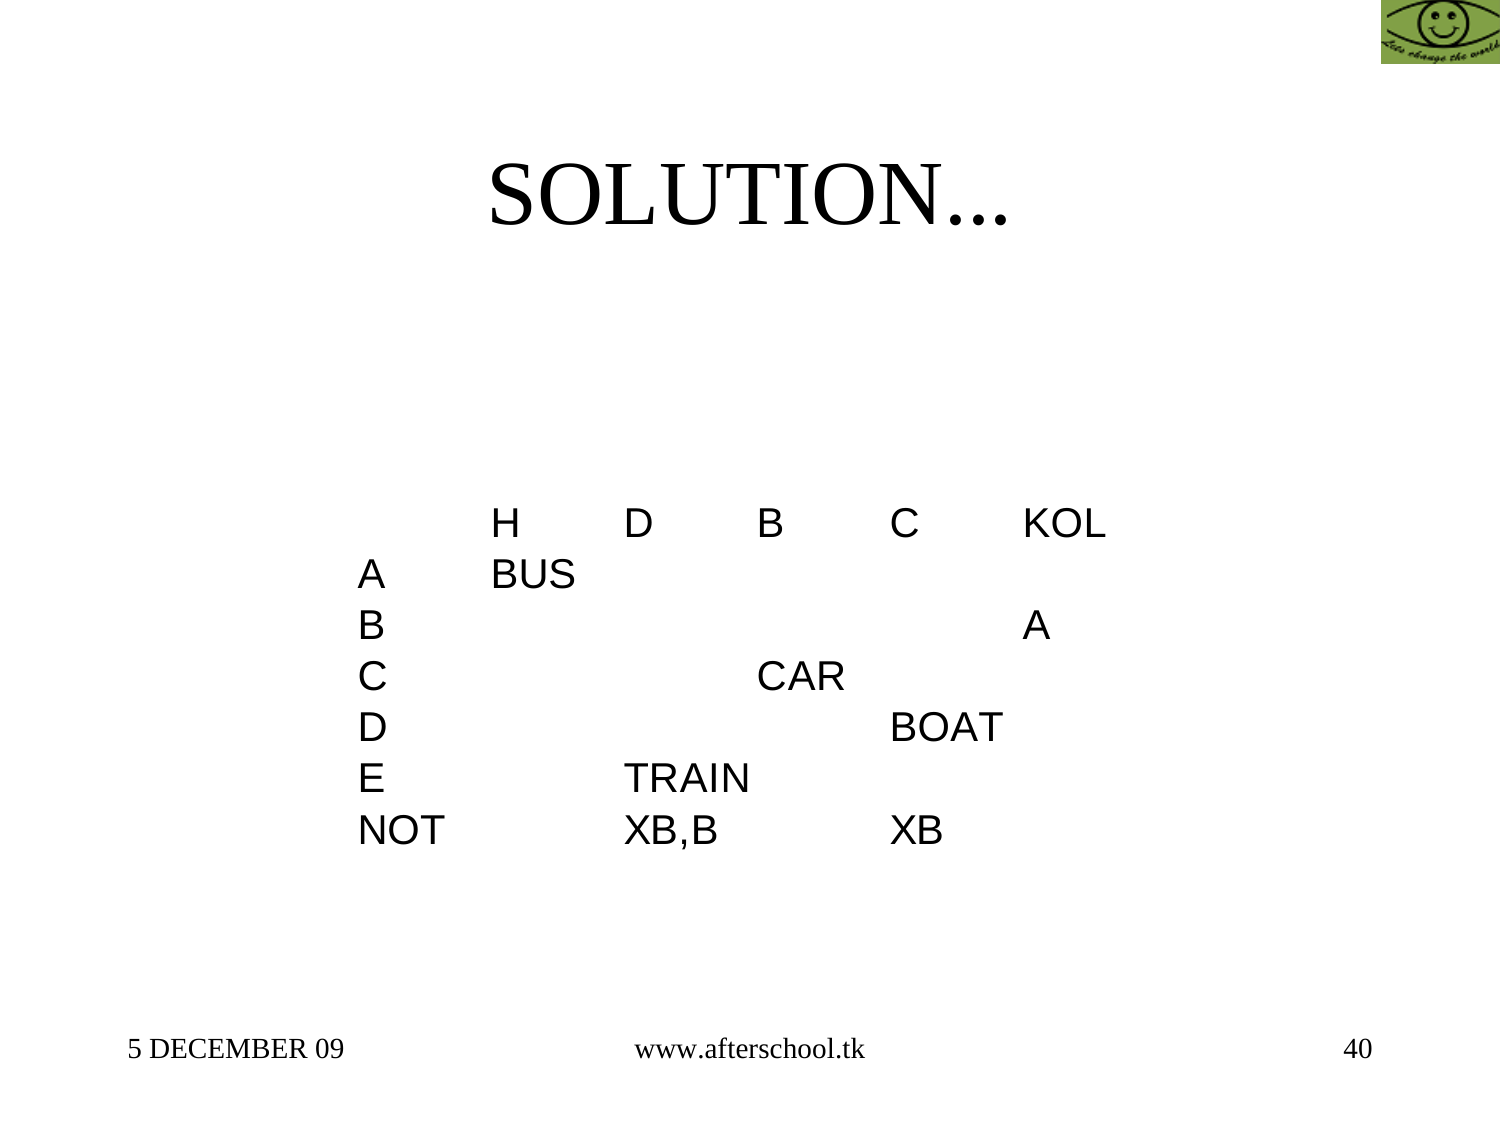

# SOLUTION...
MFI Seminar Jain PG College
AFTERSCHOOOL centre for social entrepreneurship
40